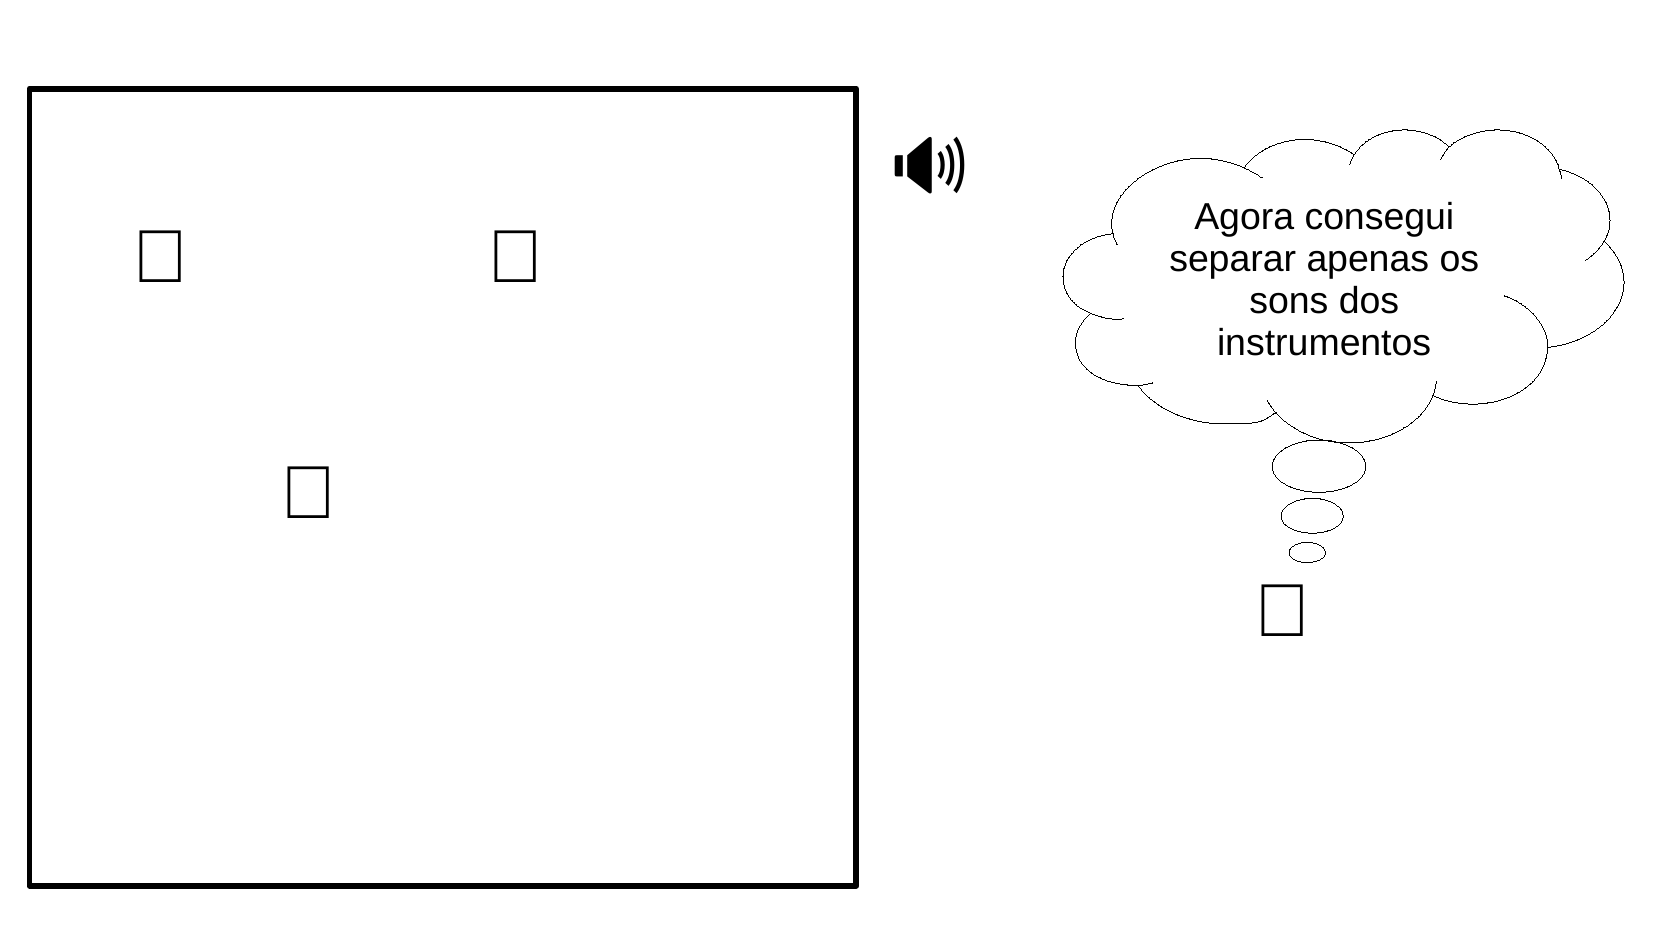

🔊
Agora consegui separar apenas os sons dos instrumentos
🥁
🎻
🎹
🙂